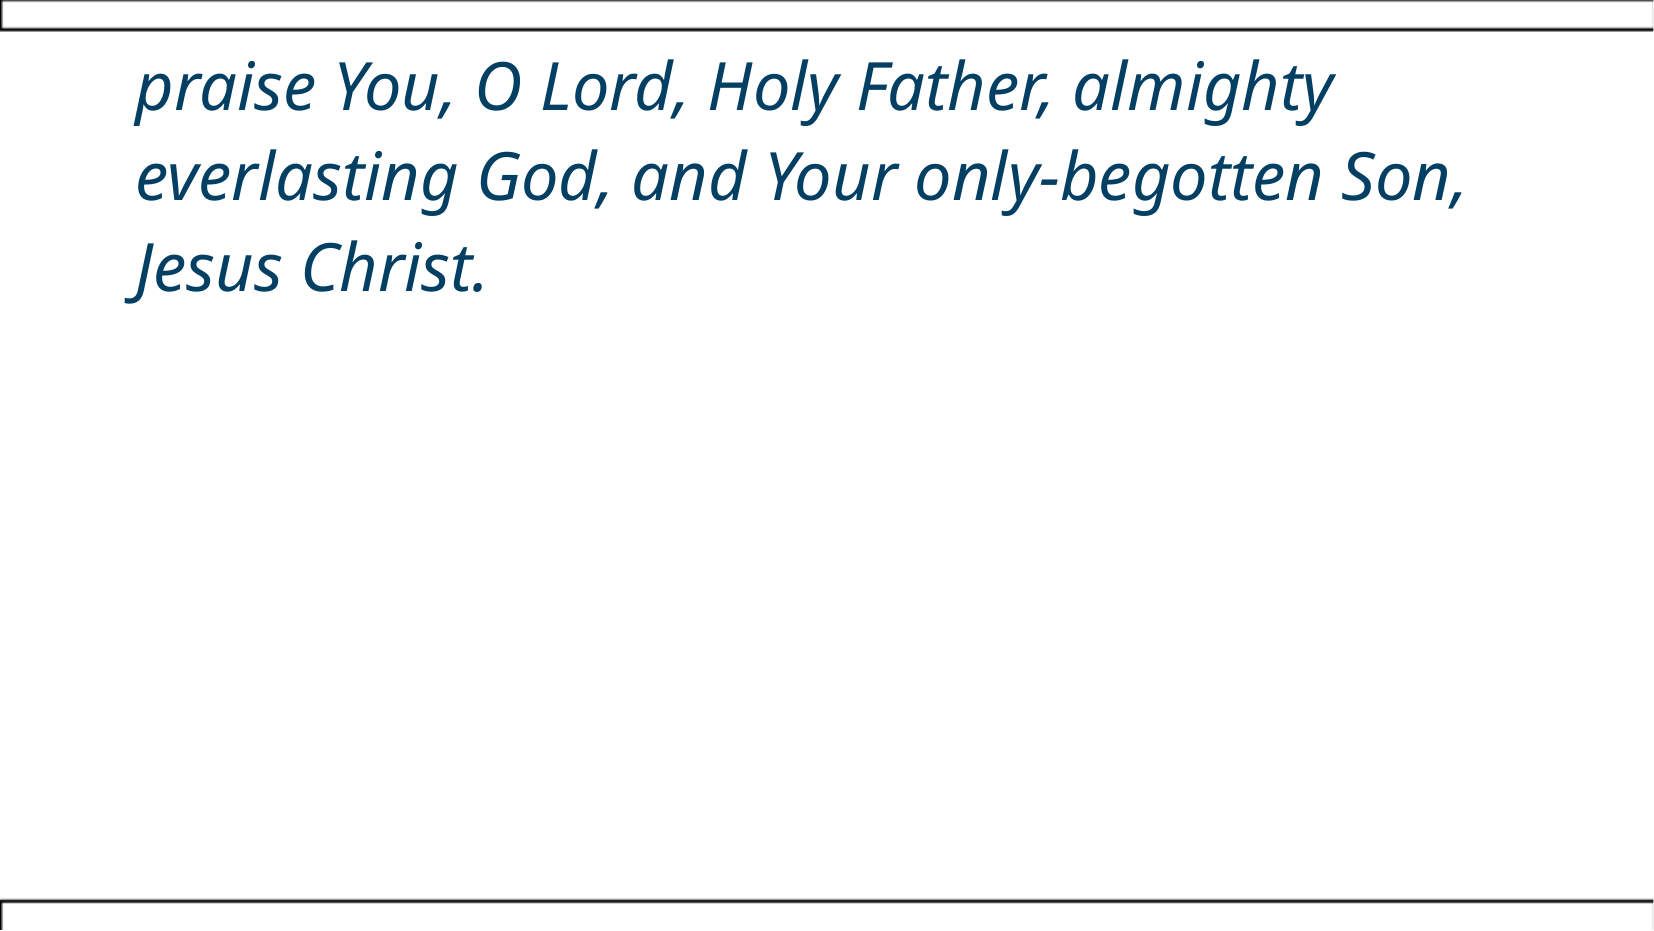

praise You, O Lord, Holy Father, almighty
 everlasting God, and Your only-begotten Son,
 Jesus Christ.